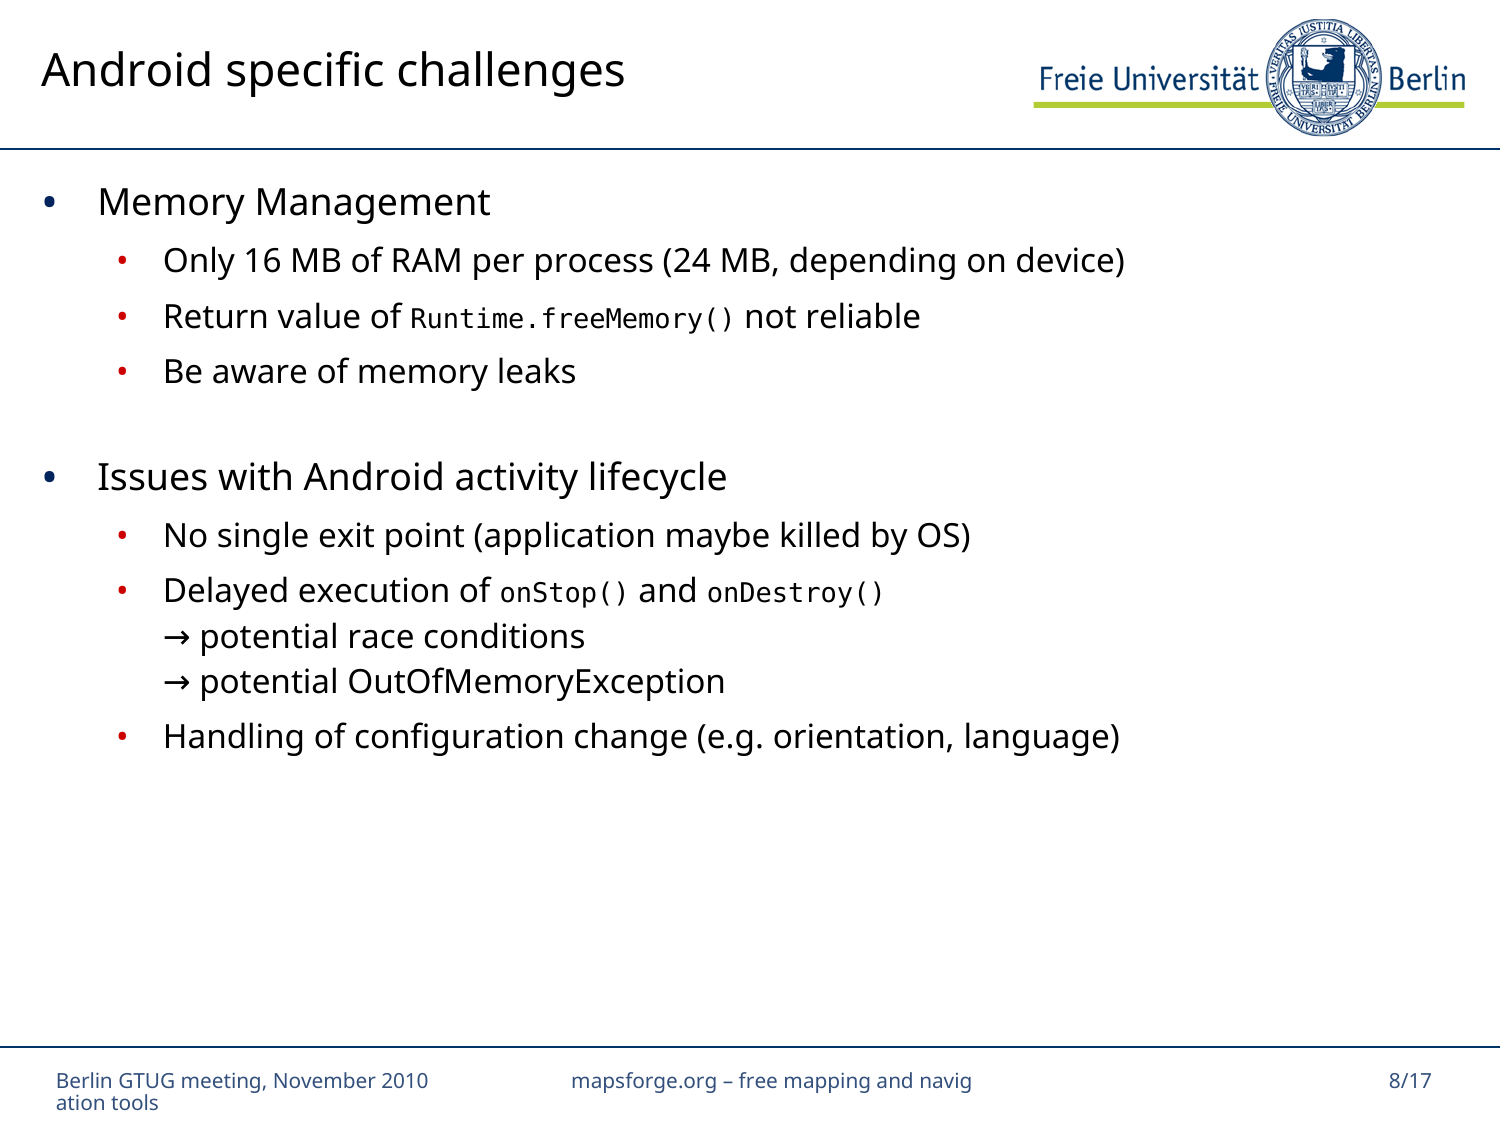

# Android specific challenges
Memory Management
Only 16 MB of RAM per process (24 MB, depending on device)
Return value of Runtime.freeMemory() not reliable
Be aware of memory leaks
Issues with Android activity lifecycle
No single exit point (application maybe killed by OS)
Delayed execution of onStop() and onDestroy()
→ potential race conditions
→ potential OutOfMemoryException
Handling of configuration change (e.g. orientation, language)
Berlin GTUG meeting, November 2010 mapsforge.org – free mapping and navigation tools
8